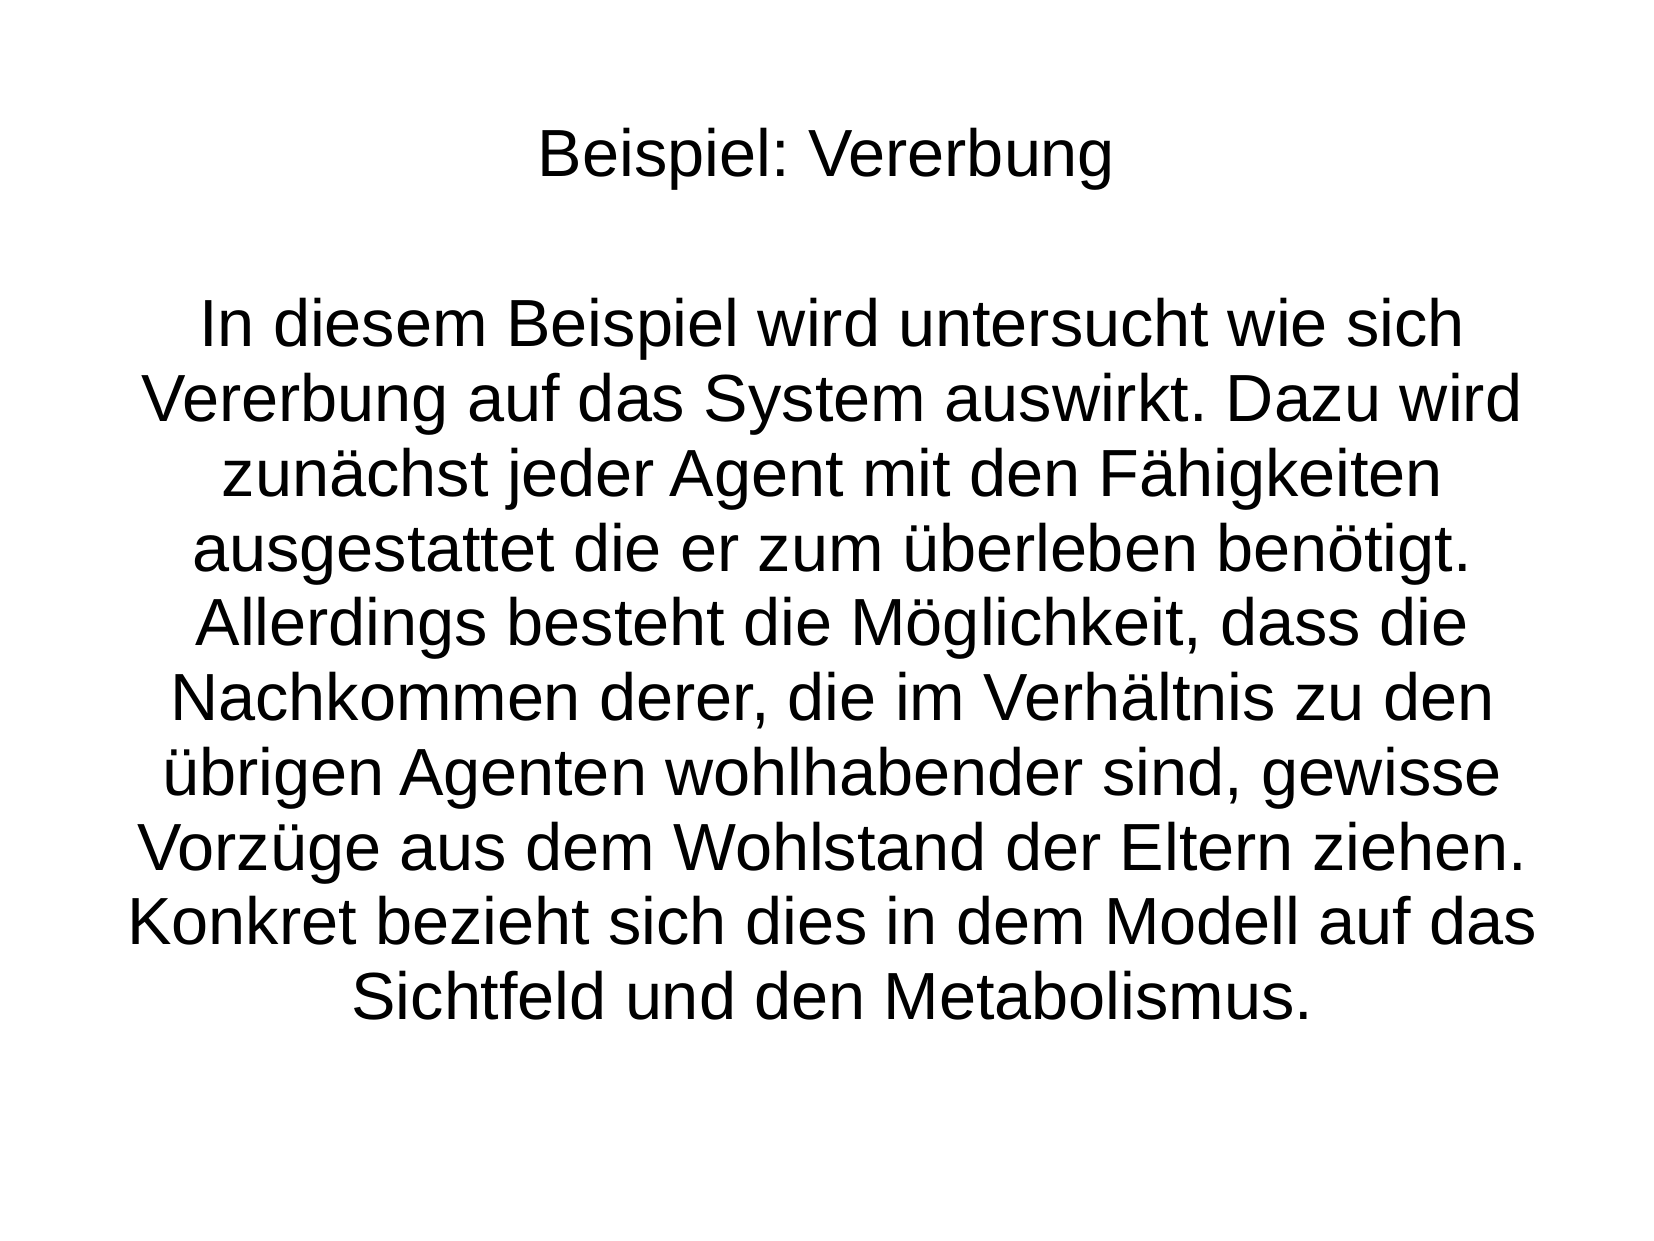

# Beispiel: Vererbung
In diesem Beispiel wird untersucht wie sich Vererbung auf das System auswirkt. Dazu wird zunächst jeder Agent mit den Fähigkeiten ausgestattet die er zum überleben benötigt. Allerdings besteht die Möglichkeit, dass die Nachkommen derer, die im Verhältnis zu den übrigen Agenten wohlhabender sind, gewisse Vorzüge aus dem Wohlstand der Eltern ziehen. Konkret bezieht sich dies in dem Modell auf das Sichtfeld und den Metabolismus.